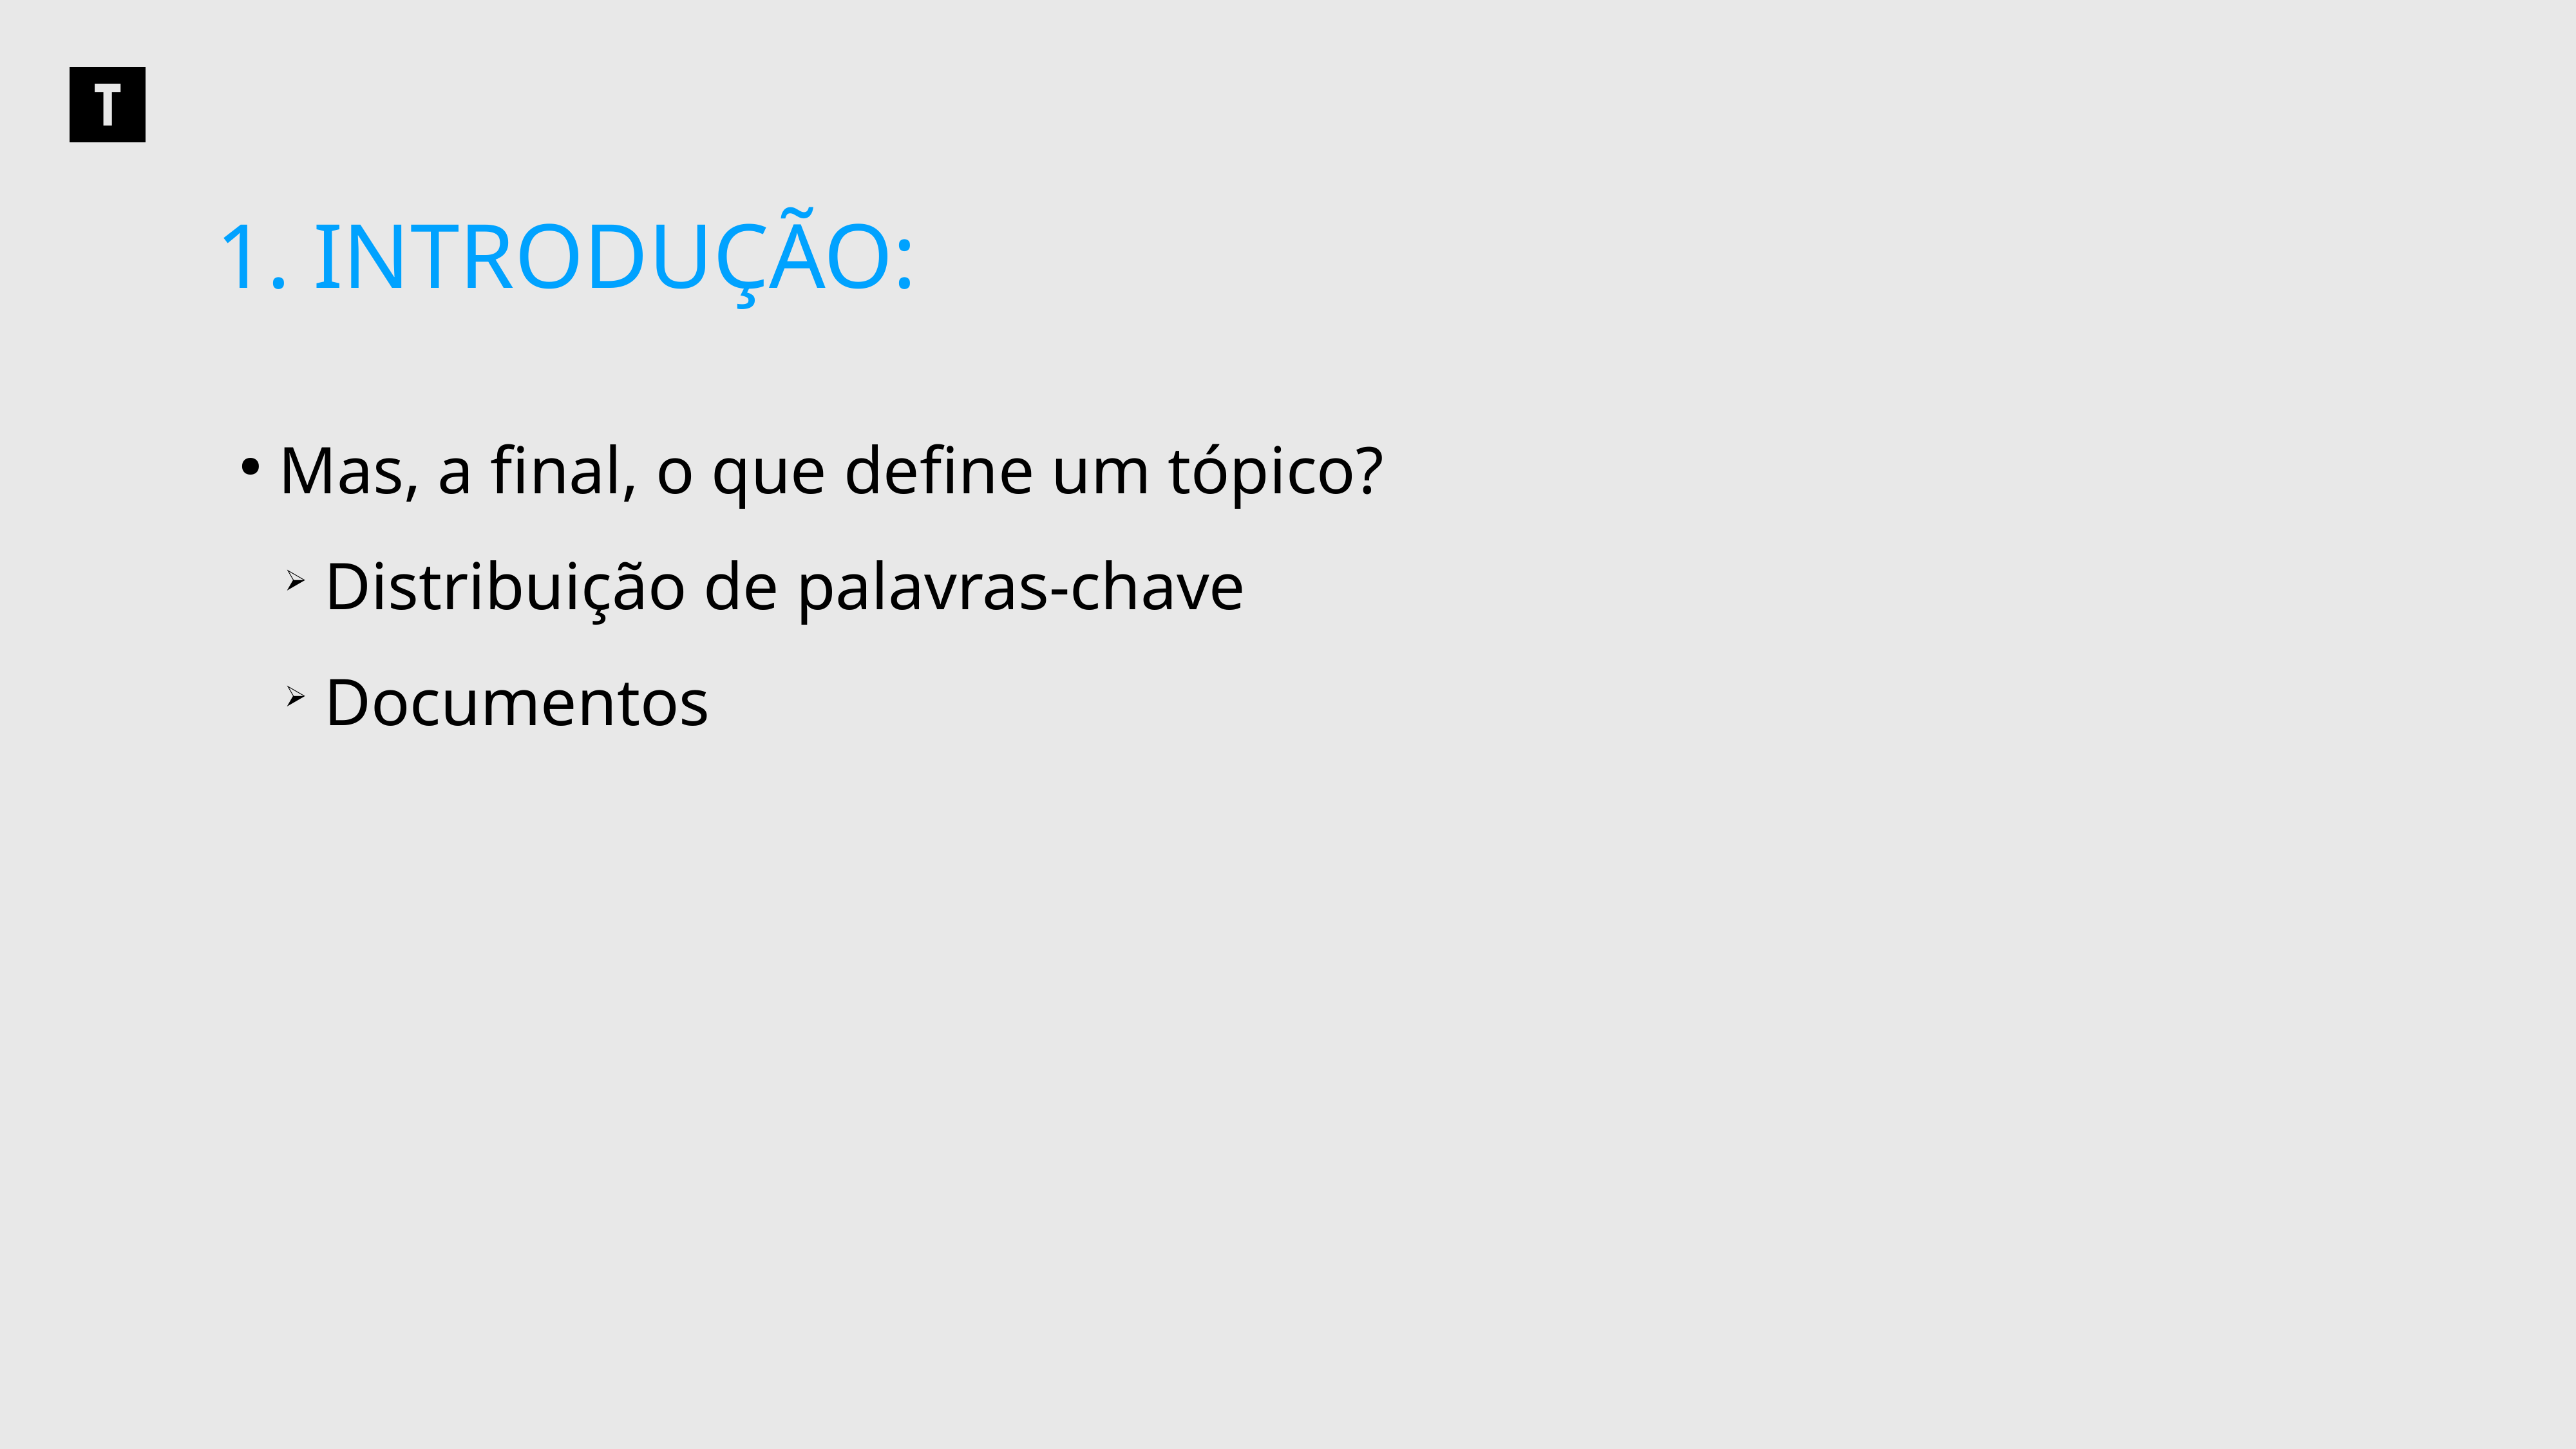

1. INTRODUÇÃO:
 Mas, a final, o que define um tópico?
 Distribuição de palavras-chave
 Documentos